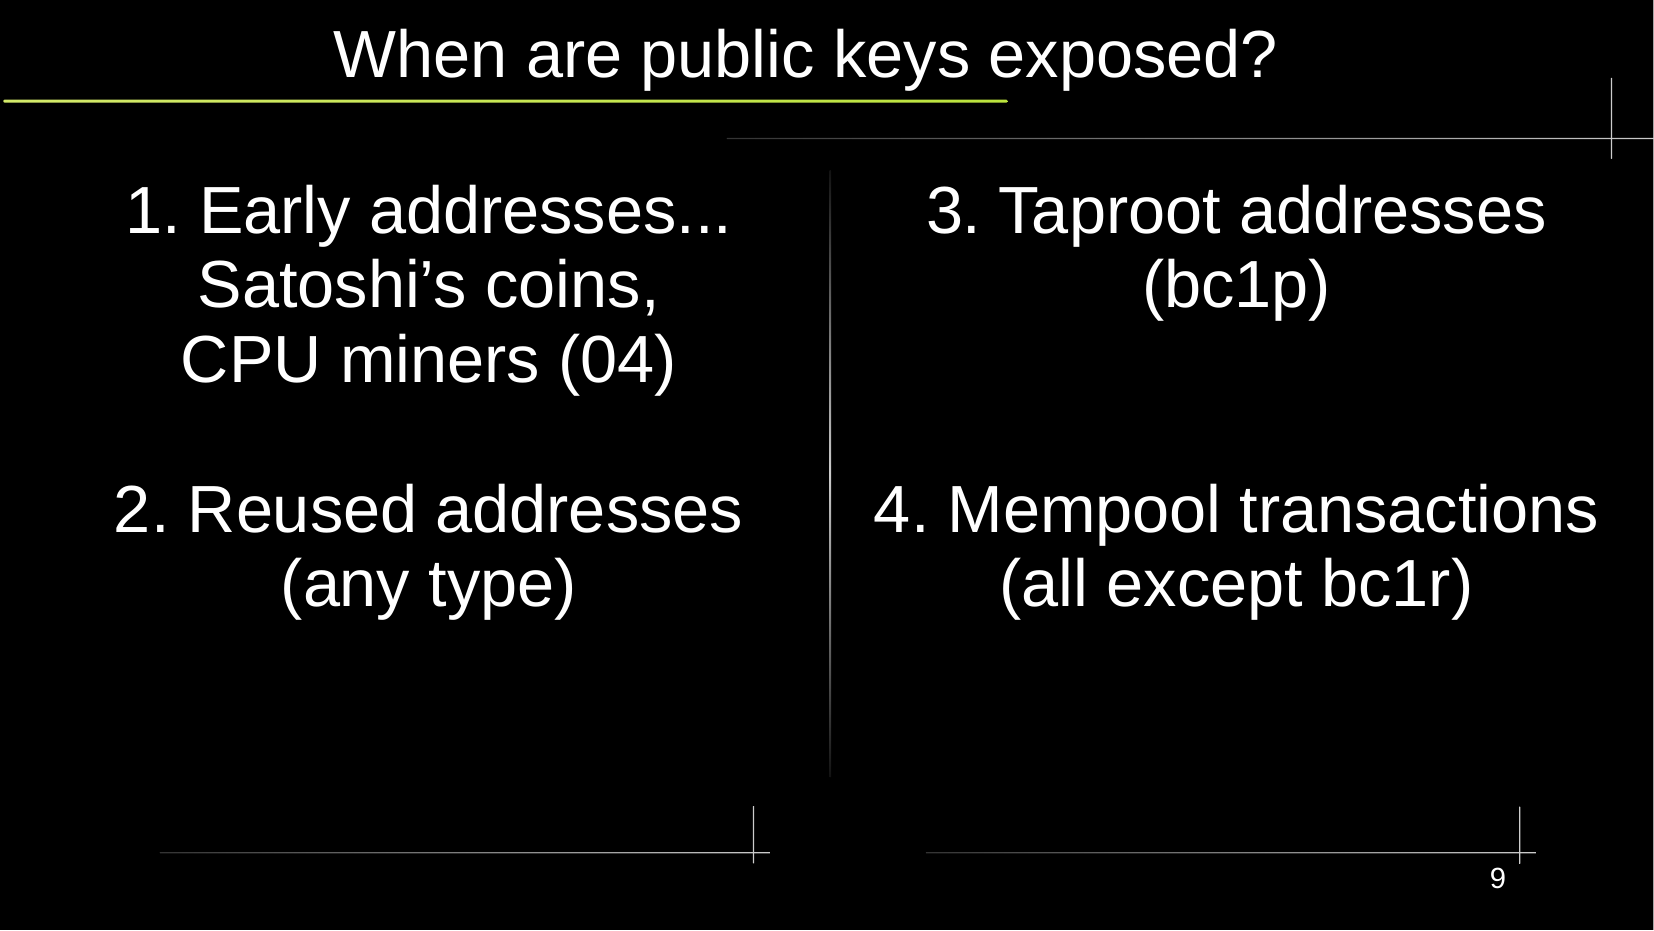

# When are public keys exposed?
1. Early addresses...
Satoshi’s coins,
CPU miners (04)
2. Reused addresses
(any type)
3. Taproot addresses
(bc1p)
4. Mempool transactions
(all except bc1r)
9